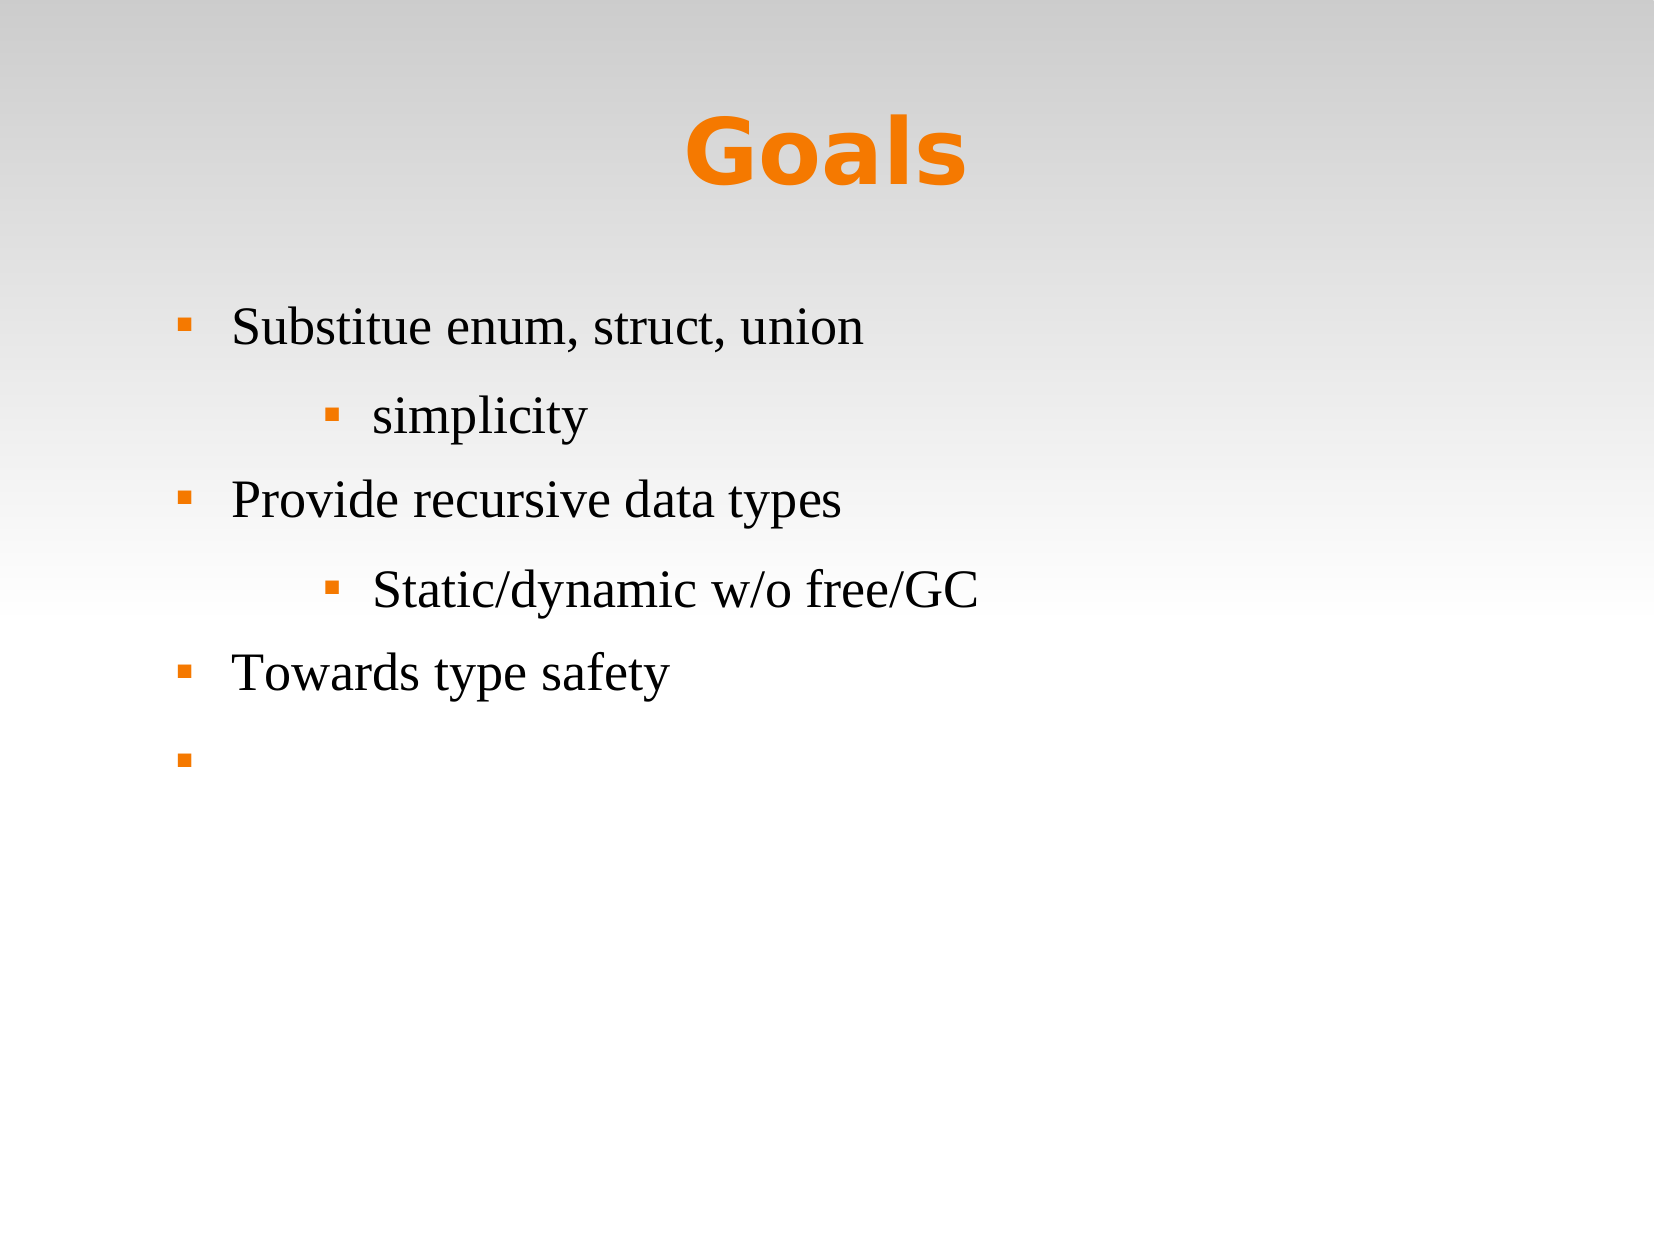

# Goals
Substitue enum, struct, union
simplicity
Provide recursive data types
Static/dynamic w/o free/GC
Towards type safety